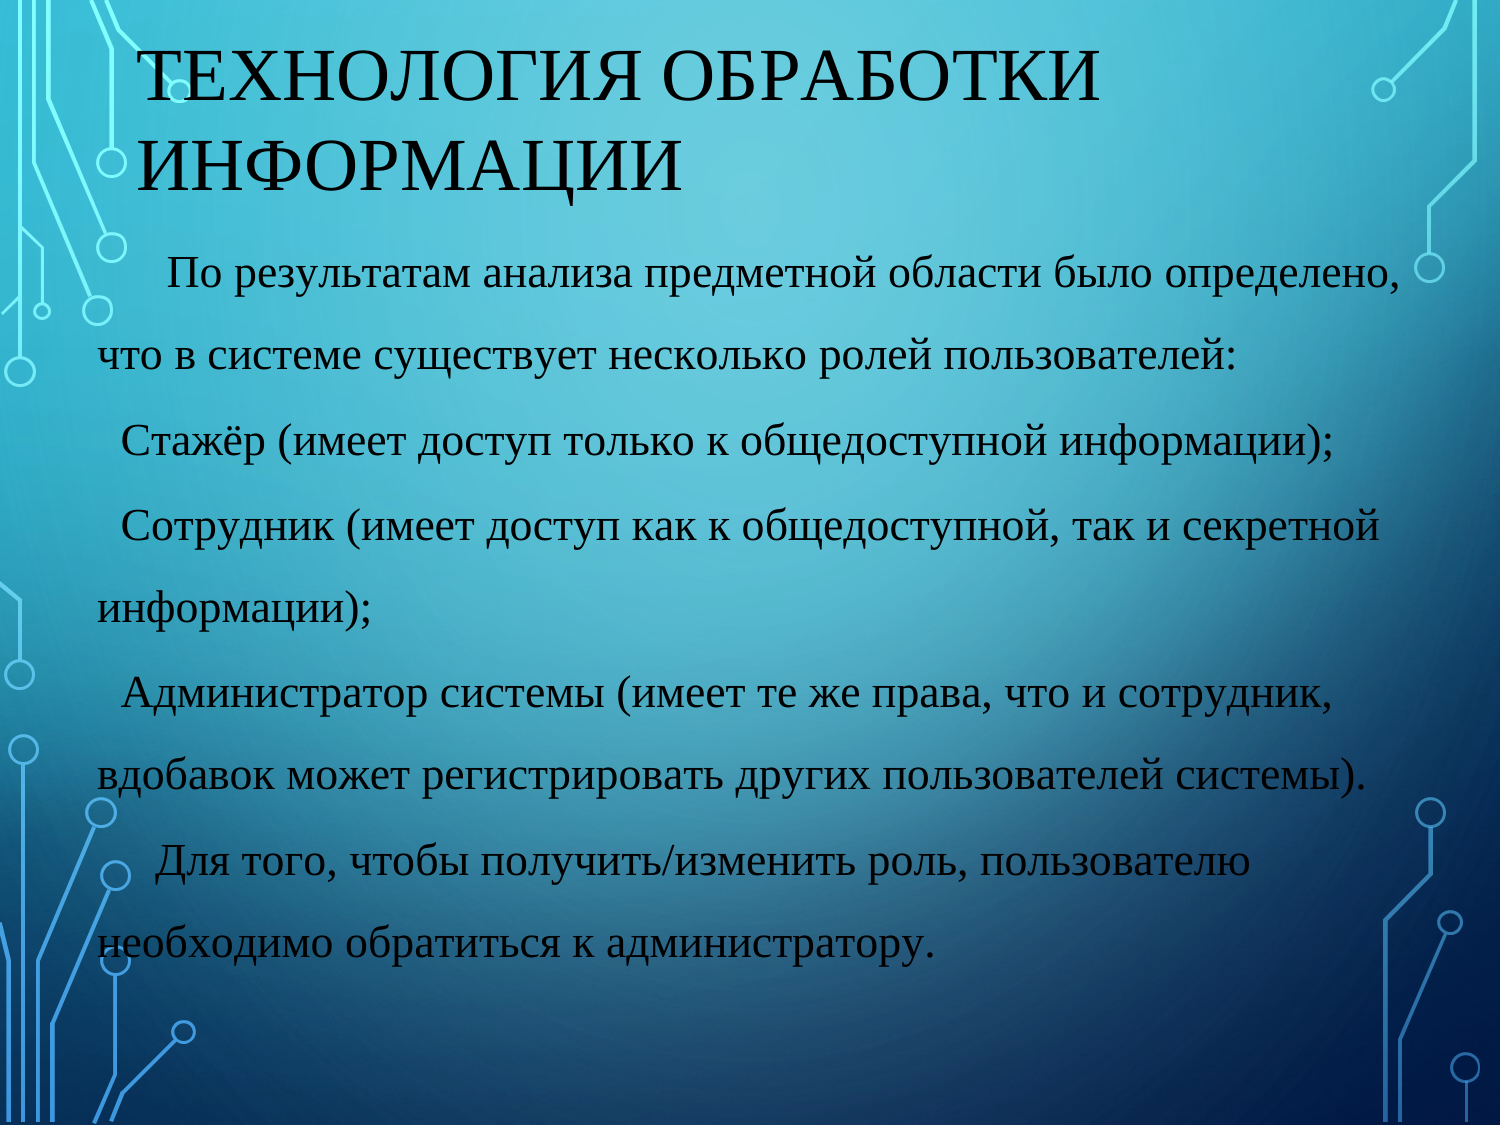

ТЕХНОЛОГИЯ ОБРАБОТКИ ИНФОРМАЦИИ
 По результатам анализа предметной области было определено, что в системе существует несколько ролей пользователей:
Стажёр (имеет доступ только к общедоступной информации);
Сотрудник (имеет доступ как к общедоступной, так и секретной информации);
Администратор системы (имеет те же права, что и сотрудник, вдобавок может регистрировать других пользователей системы).
 Для того, чтобы получить/изменить роль, пользователю необходимо обратиться к администратору.